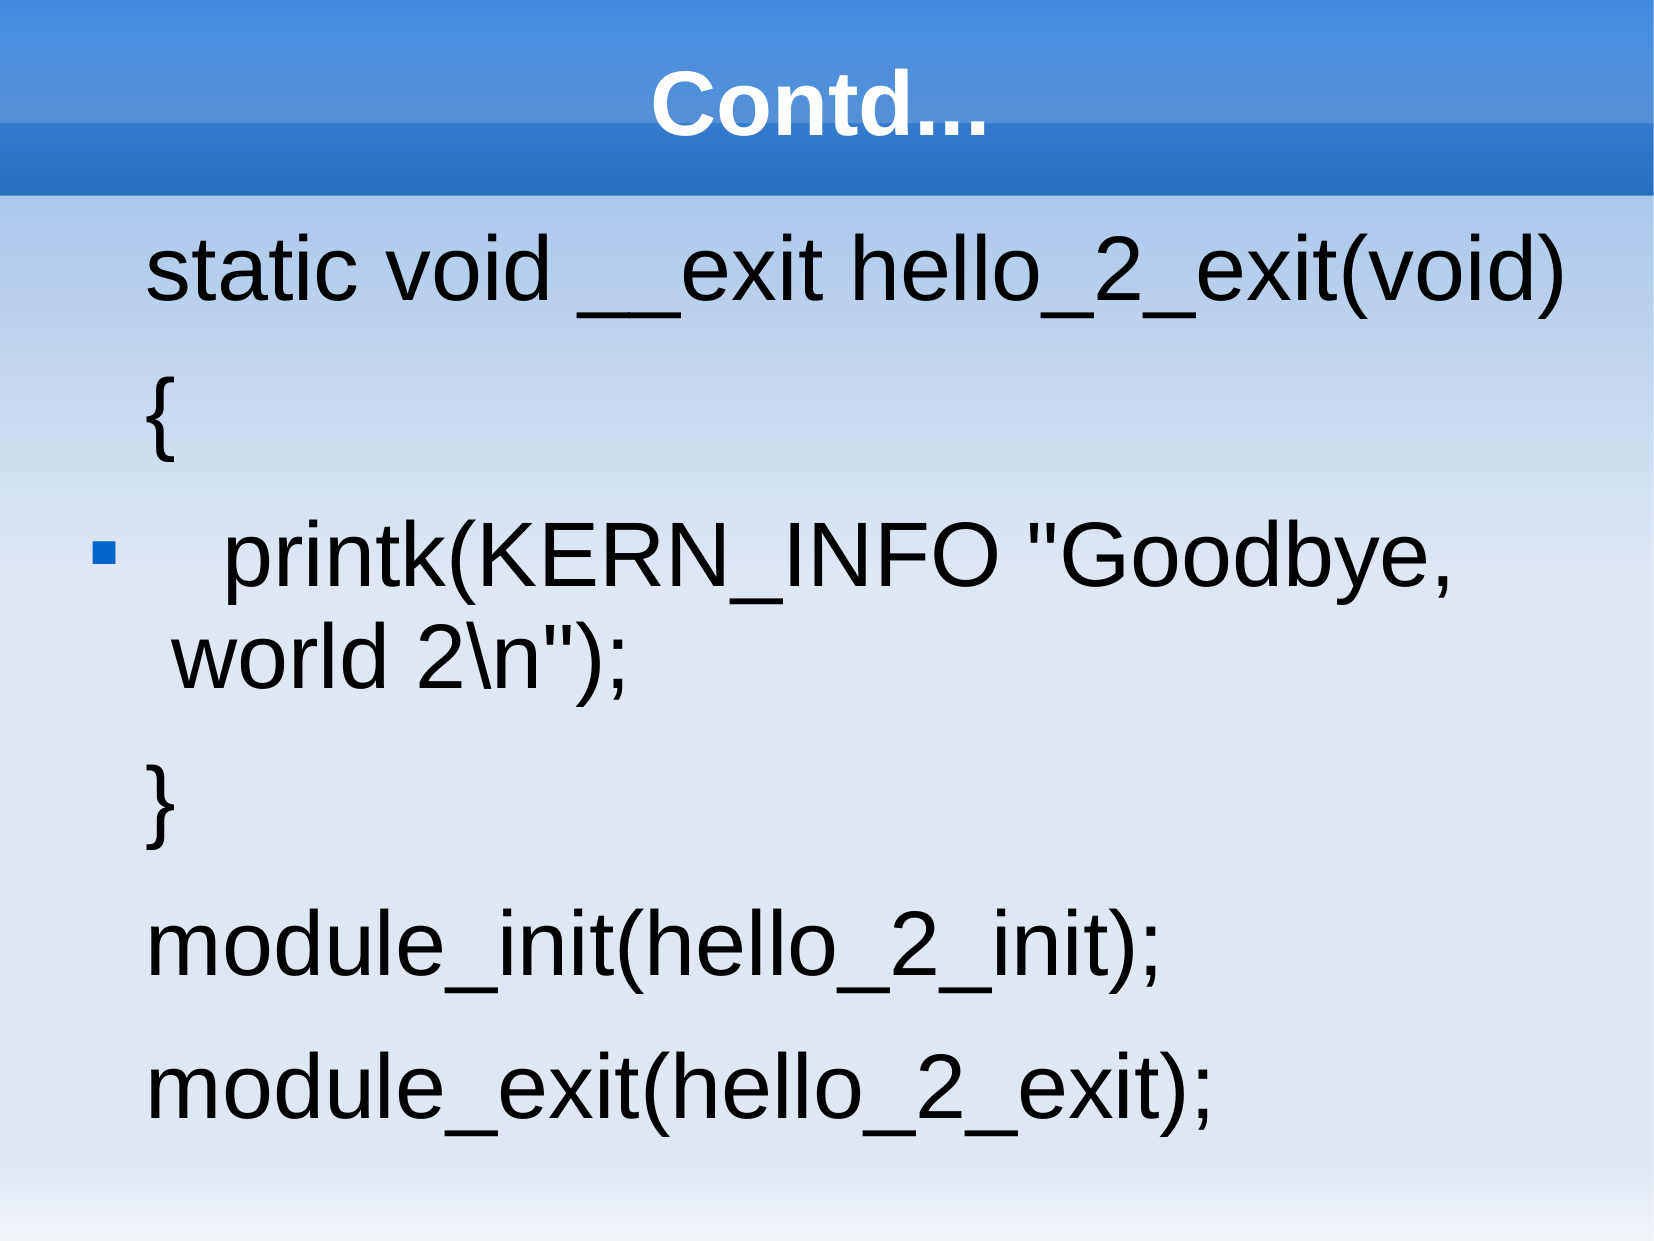

# Contd...
static void __exit hello_2_exit(void)
{
 printk(KERN_INFO "Goodbye, world 2\n");
}
module_init(hello_2_init);
module_exit(hello_2_exit);